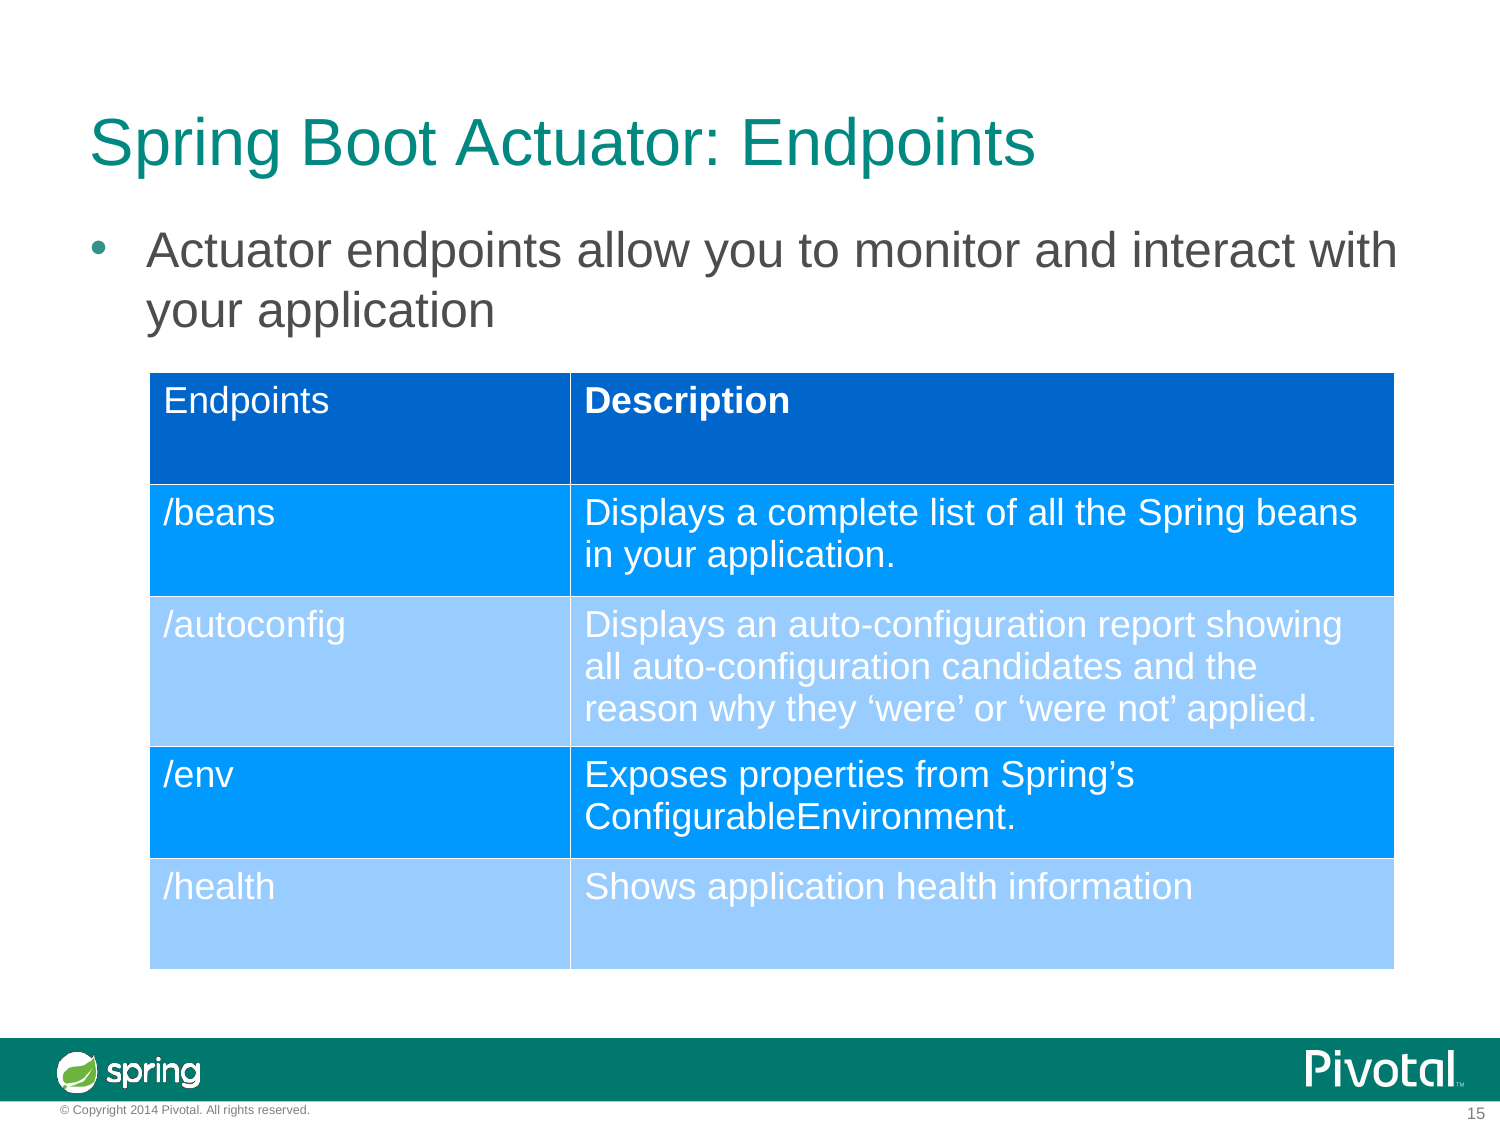

# Spring Boot Actuator: Endpoints
Actuator endpoints allow you to monitor and interact with your application
| Endpoints | Description |
| --- | --- |
| /beans | Displays a complete list of all the Spring beans in your application. |
| /autoconfig | Displays an auto-configuration report showing all auto-configuration candidates and the reason why they ‘were’ or ‘were not’ applied. |
| /env | Exposes properties from Spring’s ConfigurableEnvironment. |
| /health | Shows application health information |